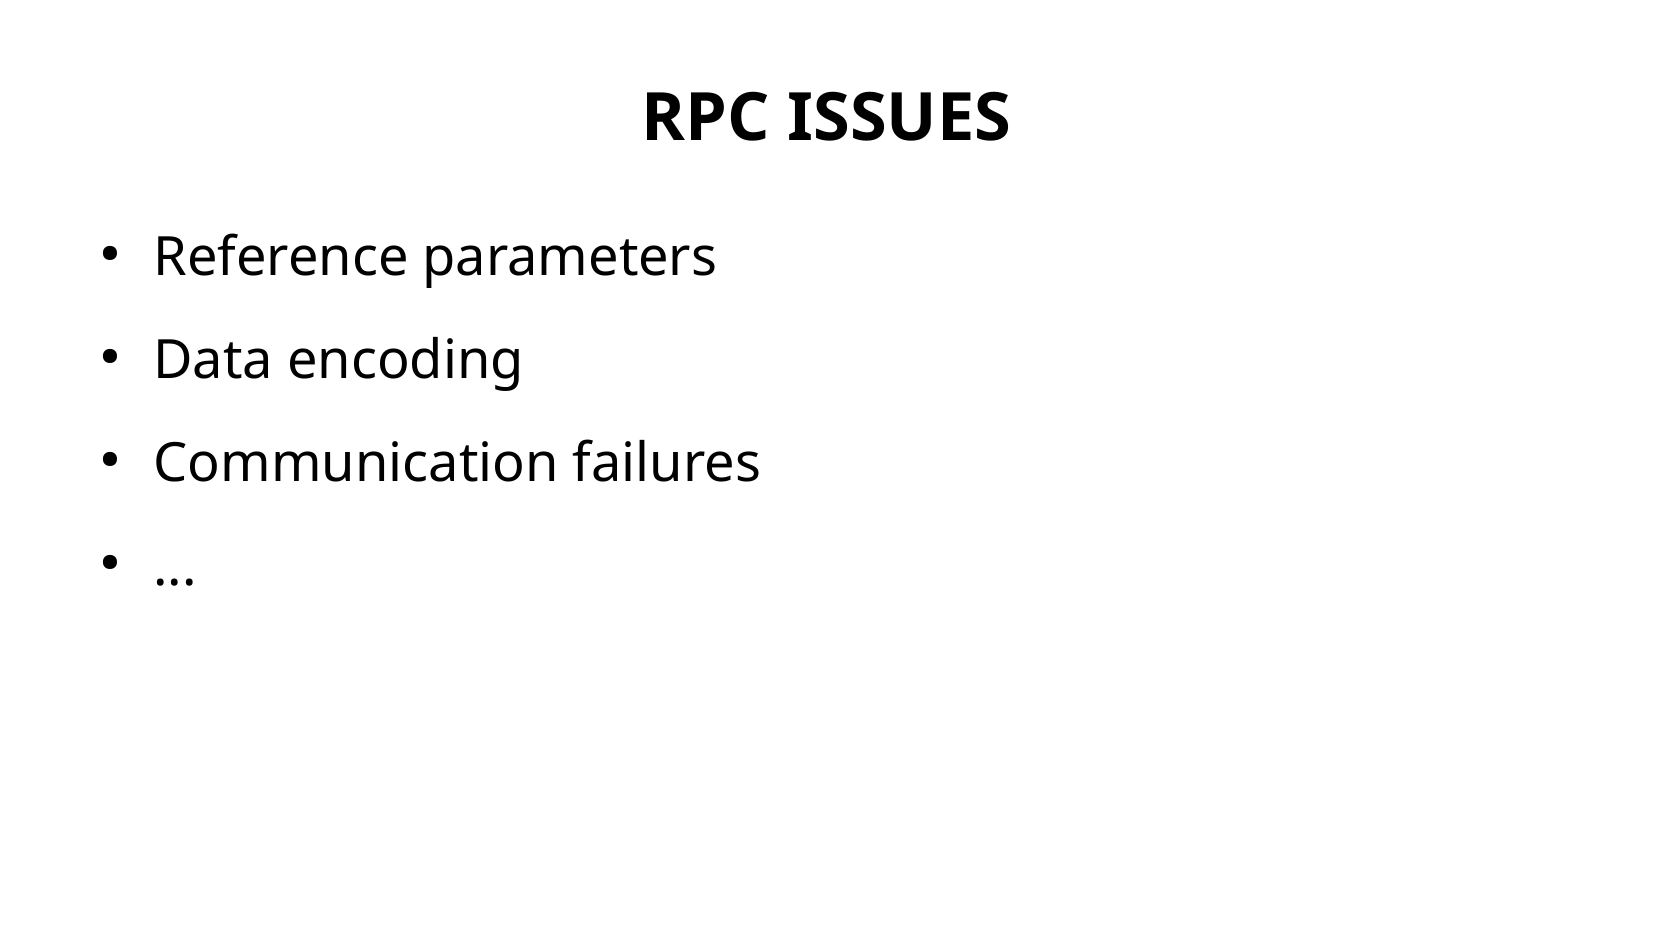

# RPC ISSUES
Reference parameters
Data encoding
Communication failures
...